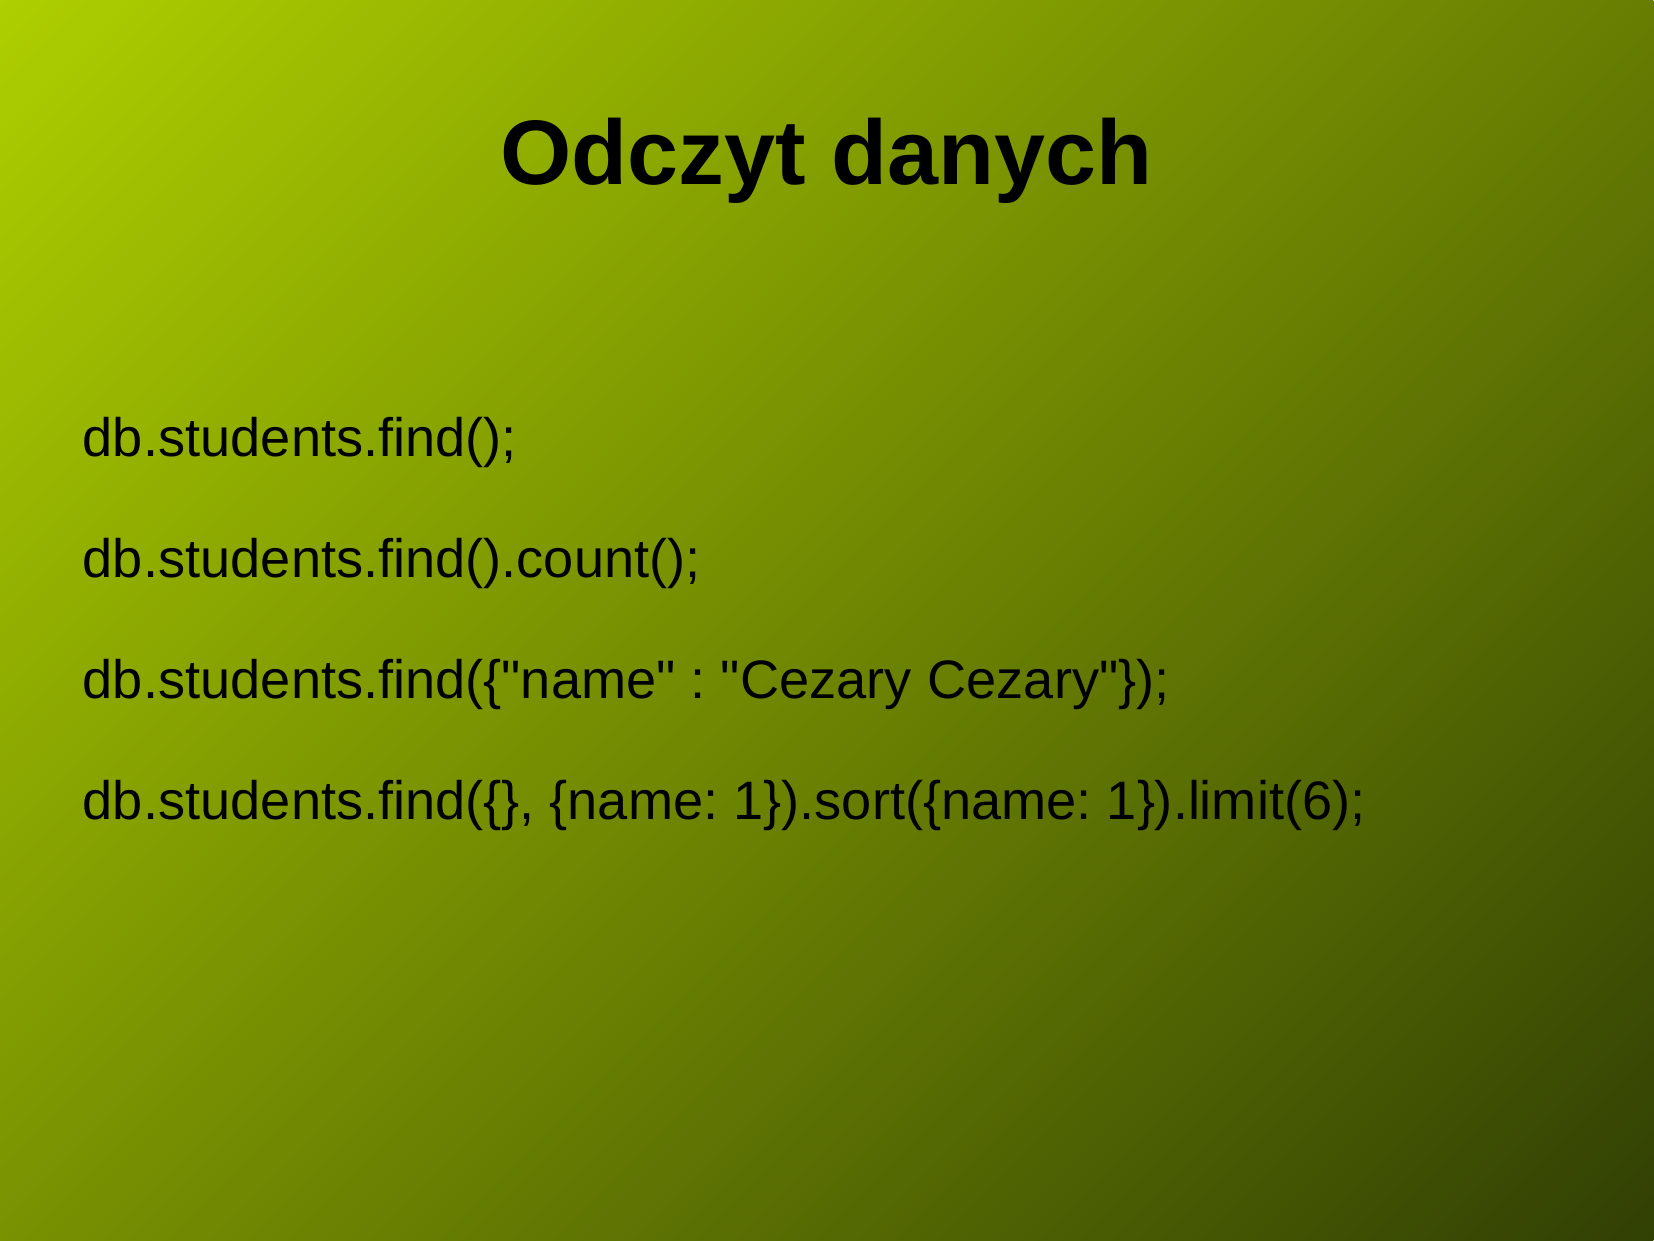

# Odczyt danych
db.students.find();
db.students.find().count();
db.students.find({"name" : "Cezary Cezary"});
db.students.find({}, {name: 1}).sort({name: 1}).limit(6);